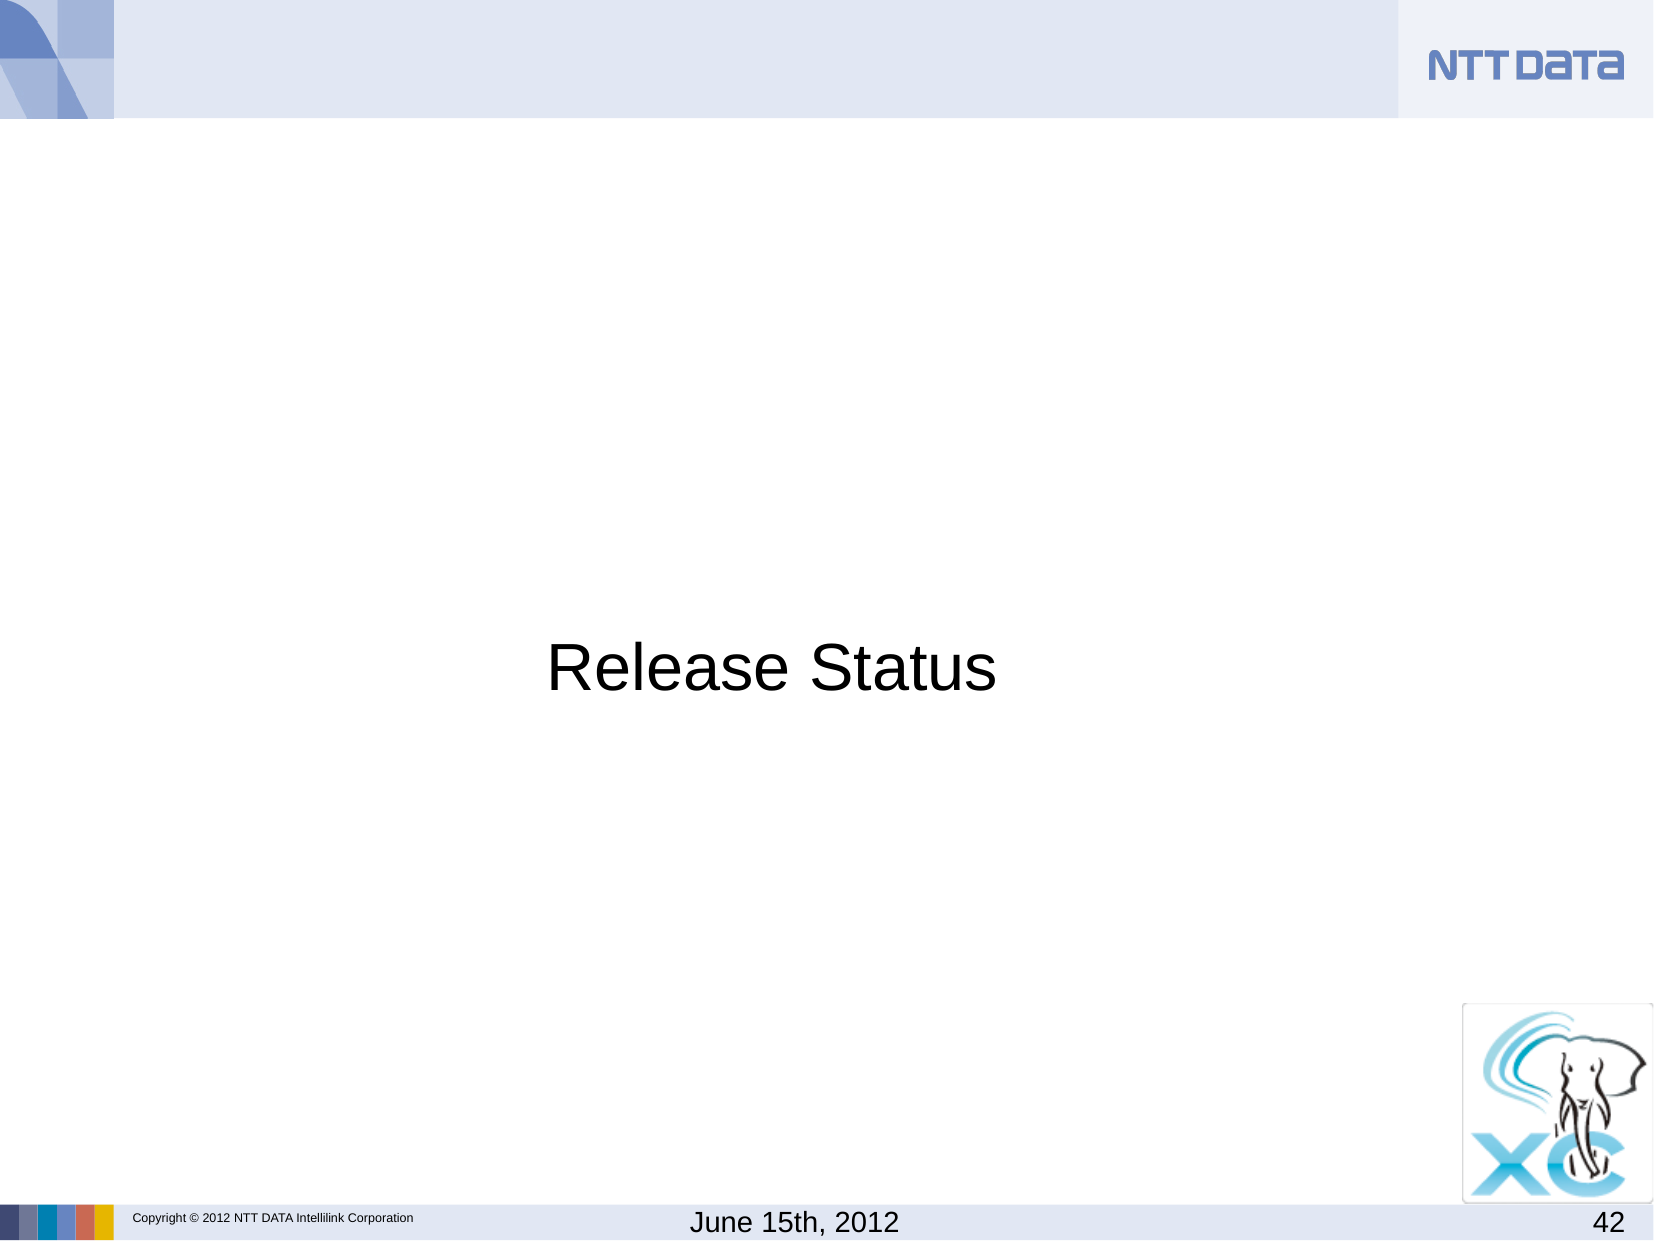

#
Release Status
June 15th, 2012
42